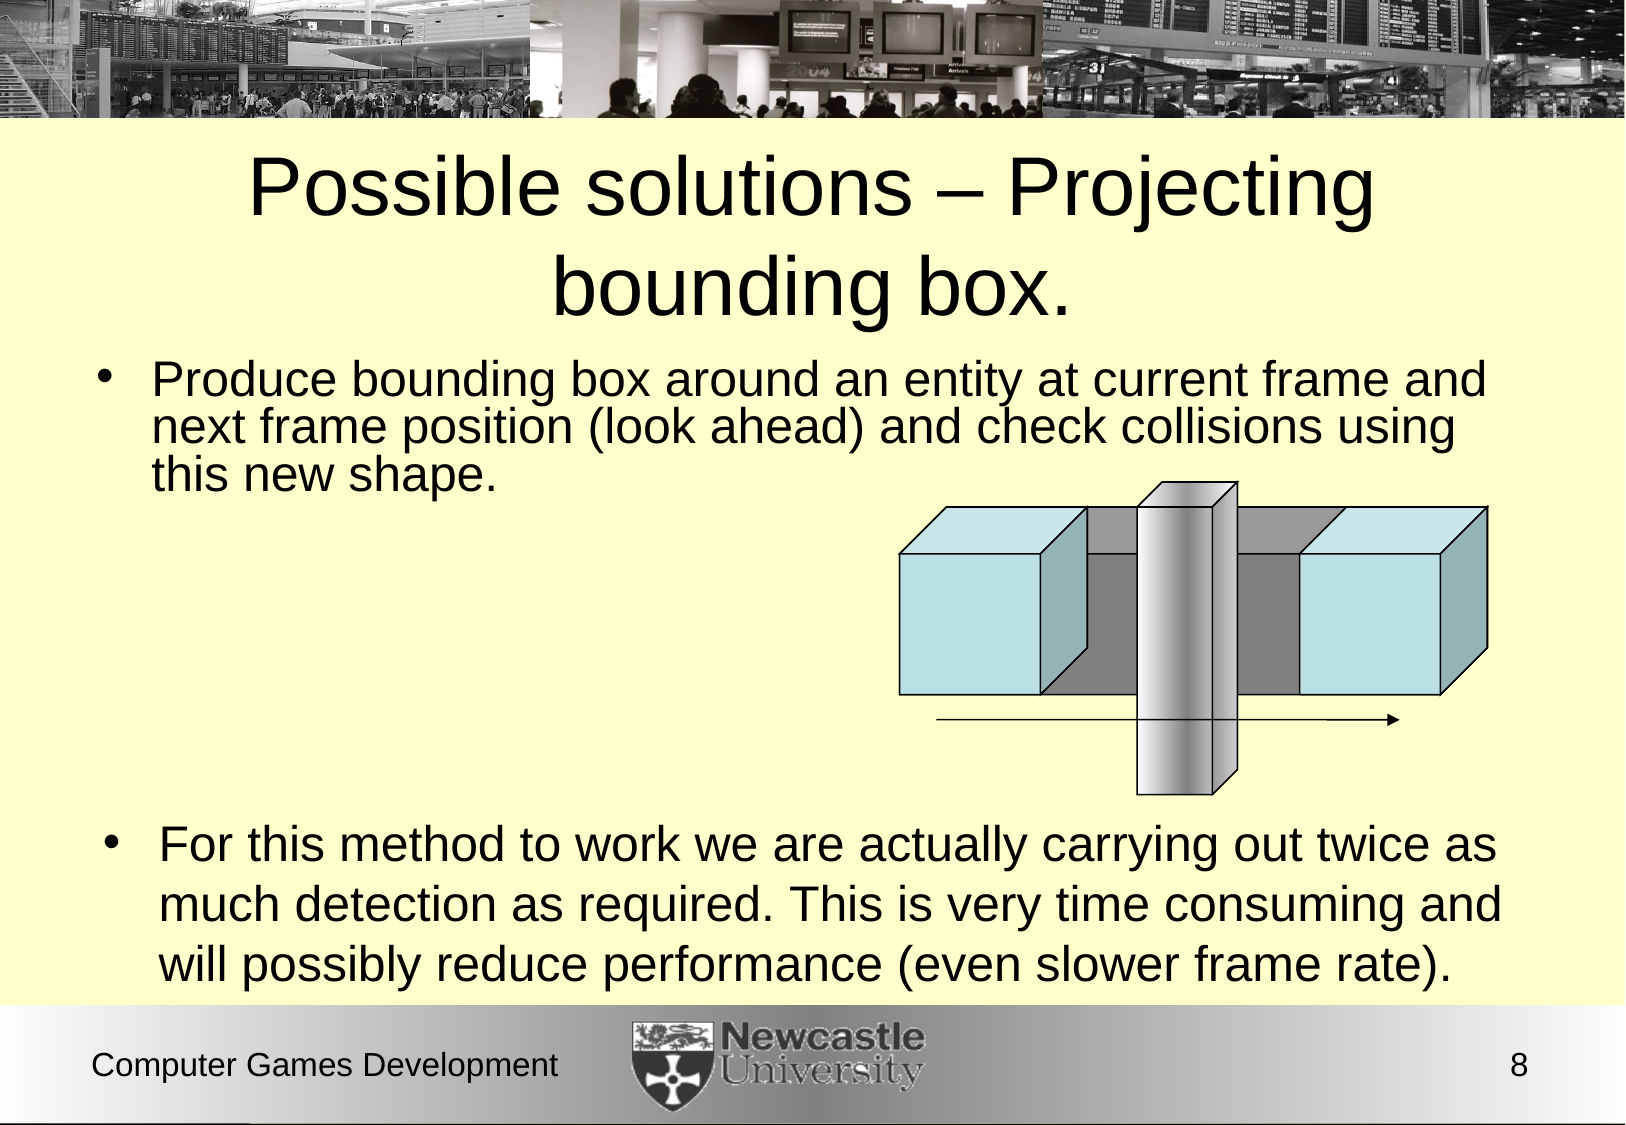

Possible solutions – Projecting bounding box.
Produce bounding box around an entity at current frame and next frame position (look ahead) and check collisions using this new shape.
For this method to work we are actually carrying out twice as much detection as required. This is very time consuming and will possibly reduce performance (even slower frame rate).
Computer Games Development